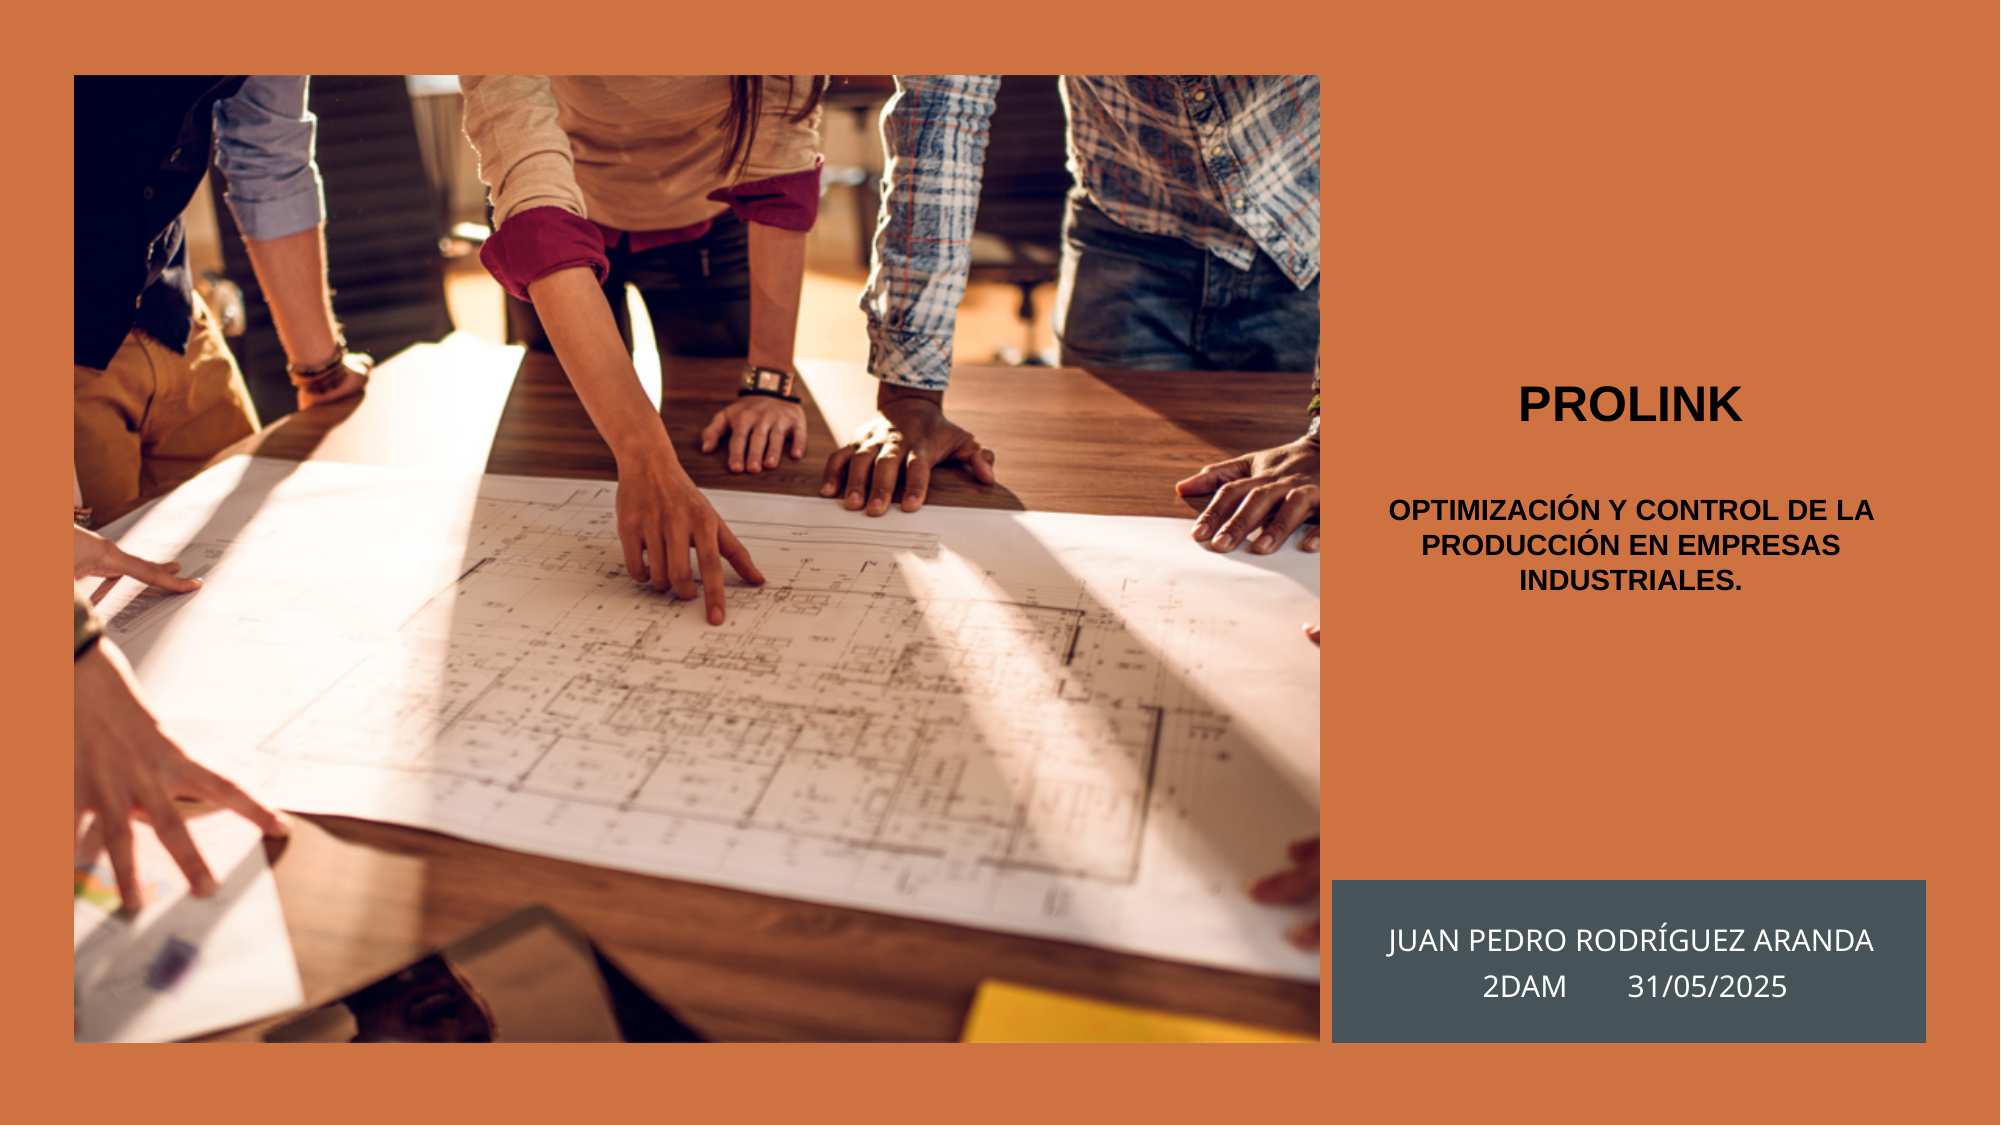

# ProLink
Optimización y Control de la Producción en Empresas Industriales.
Juan pedro rodríguez Aranda
2dam  31/05/2025